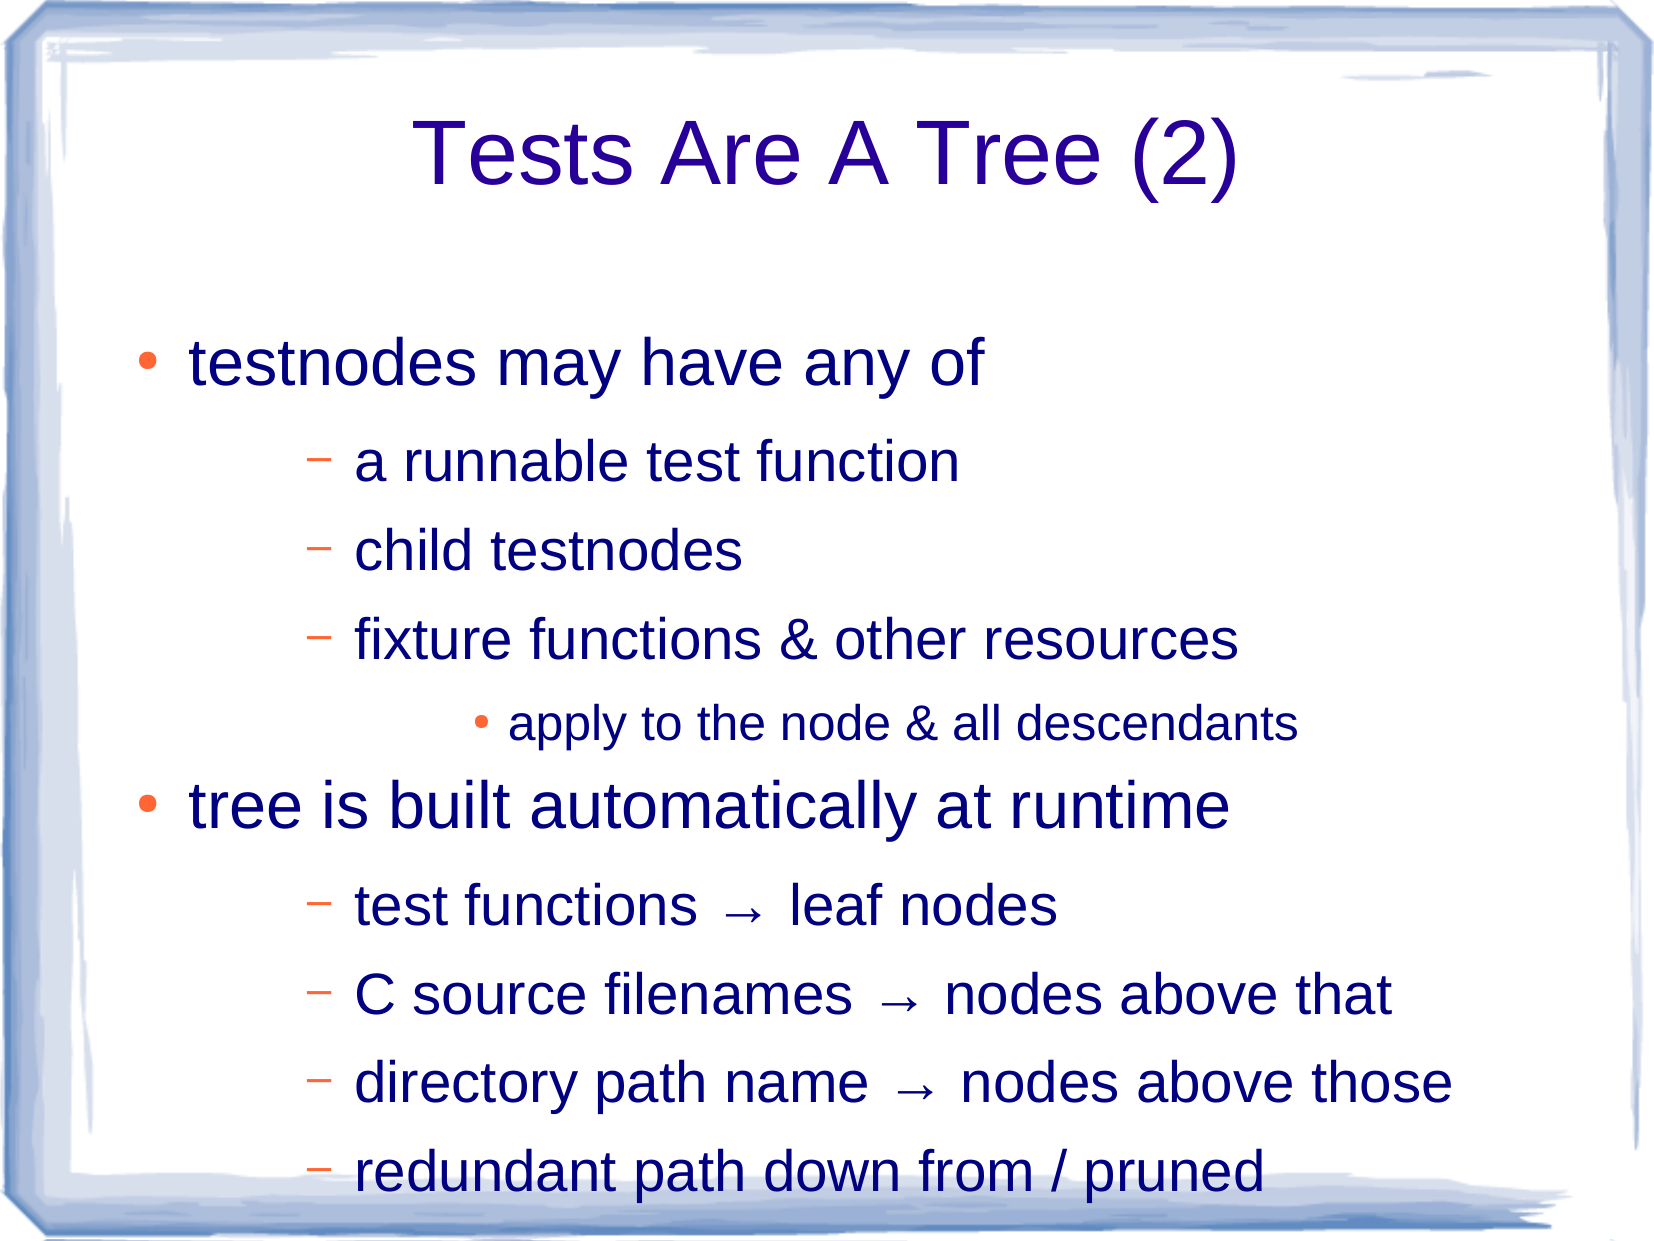

# Tests Are A Tree (2)
testnodes may have any of
a runnable test function
child testnodes
fixture functions & other resources
apply to the node & all descendants
tree is built automatically at runtime
test functions → leaf nodes
C source filenames → nodes above that
directory path name → nodes above those
redundant path down from / pruned